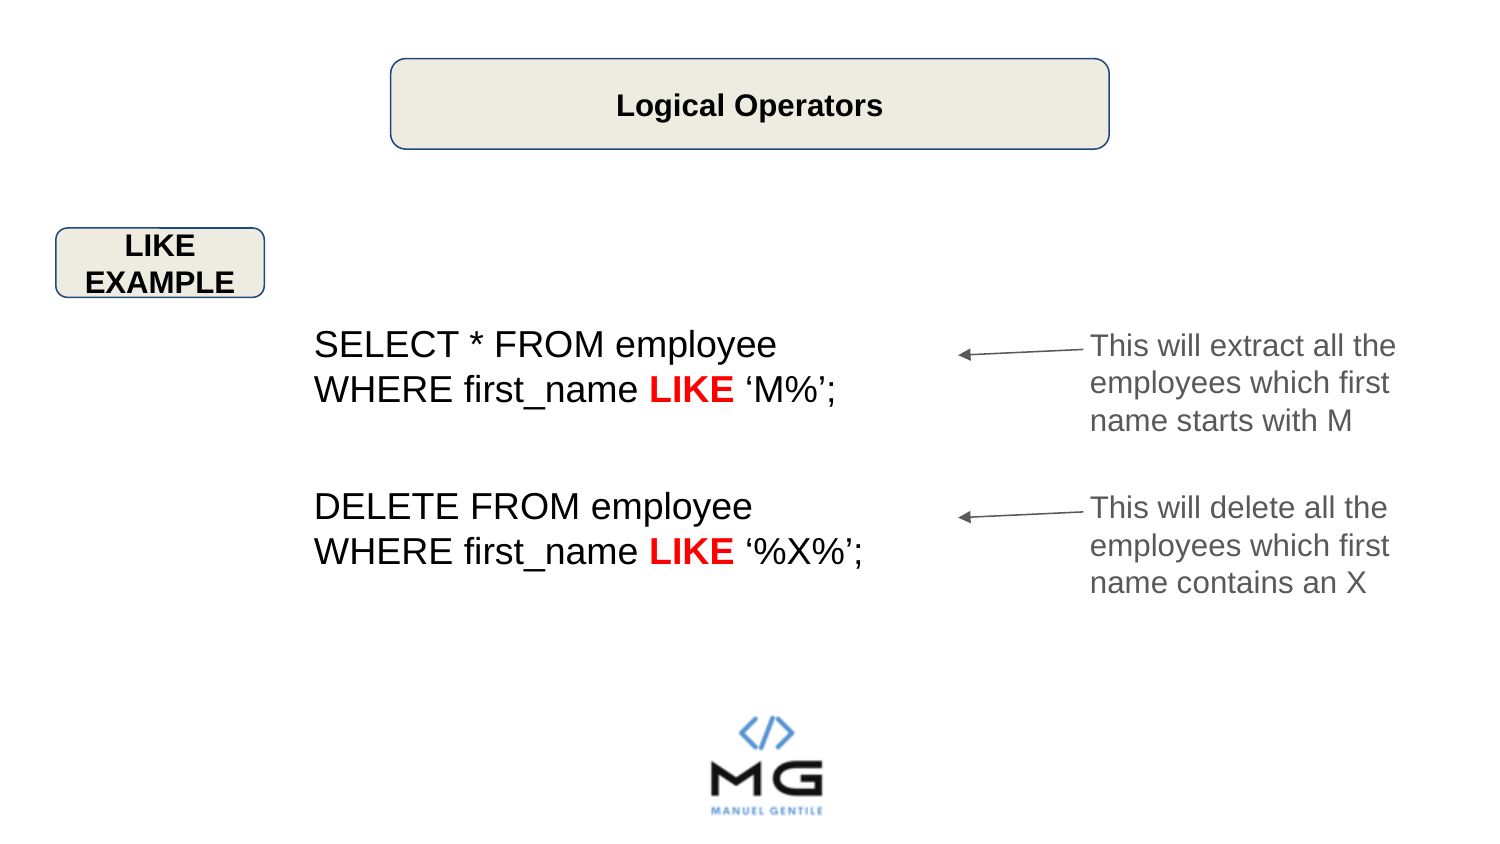

Logical Operators
LIKE
EXAMPLE
SELECT * FROM employee
WHERE first_name LIKE ‘M%’;
This will extract all the employees which first name starts with M
DELETE FROM employee
WHERE first_name LIKE ‘%X%’;
This will delete all the employees which first name contains an X